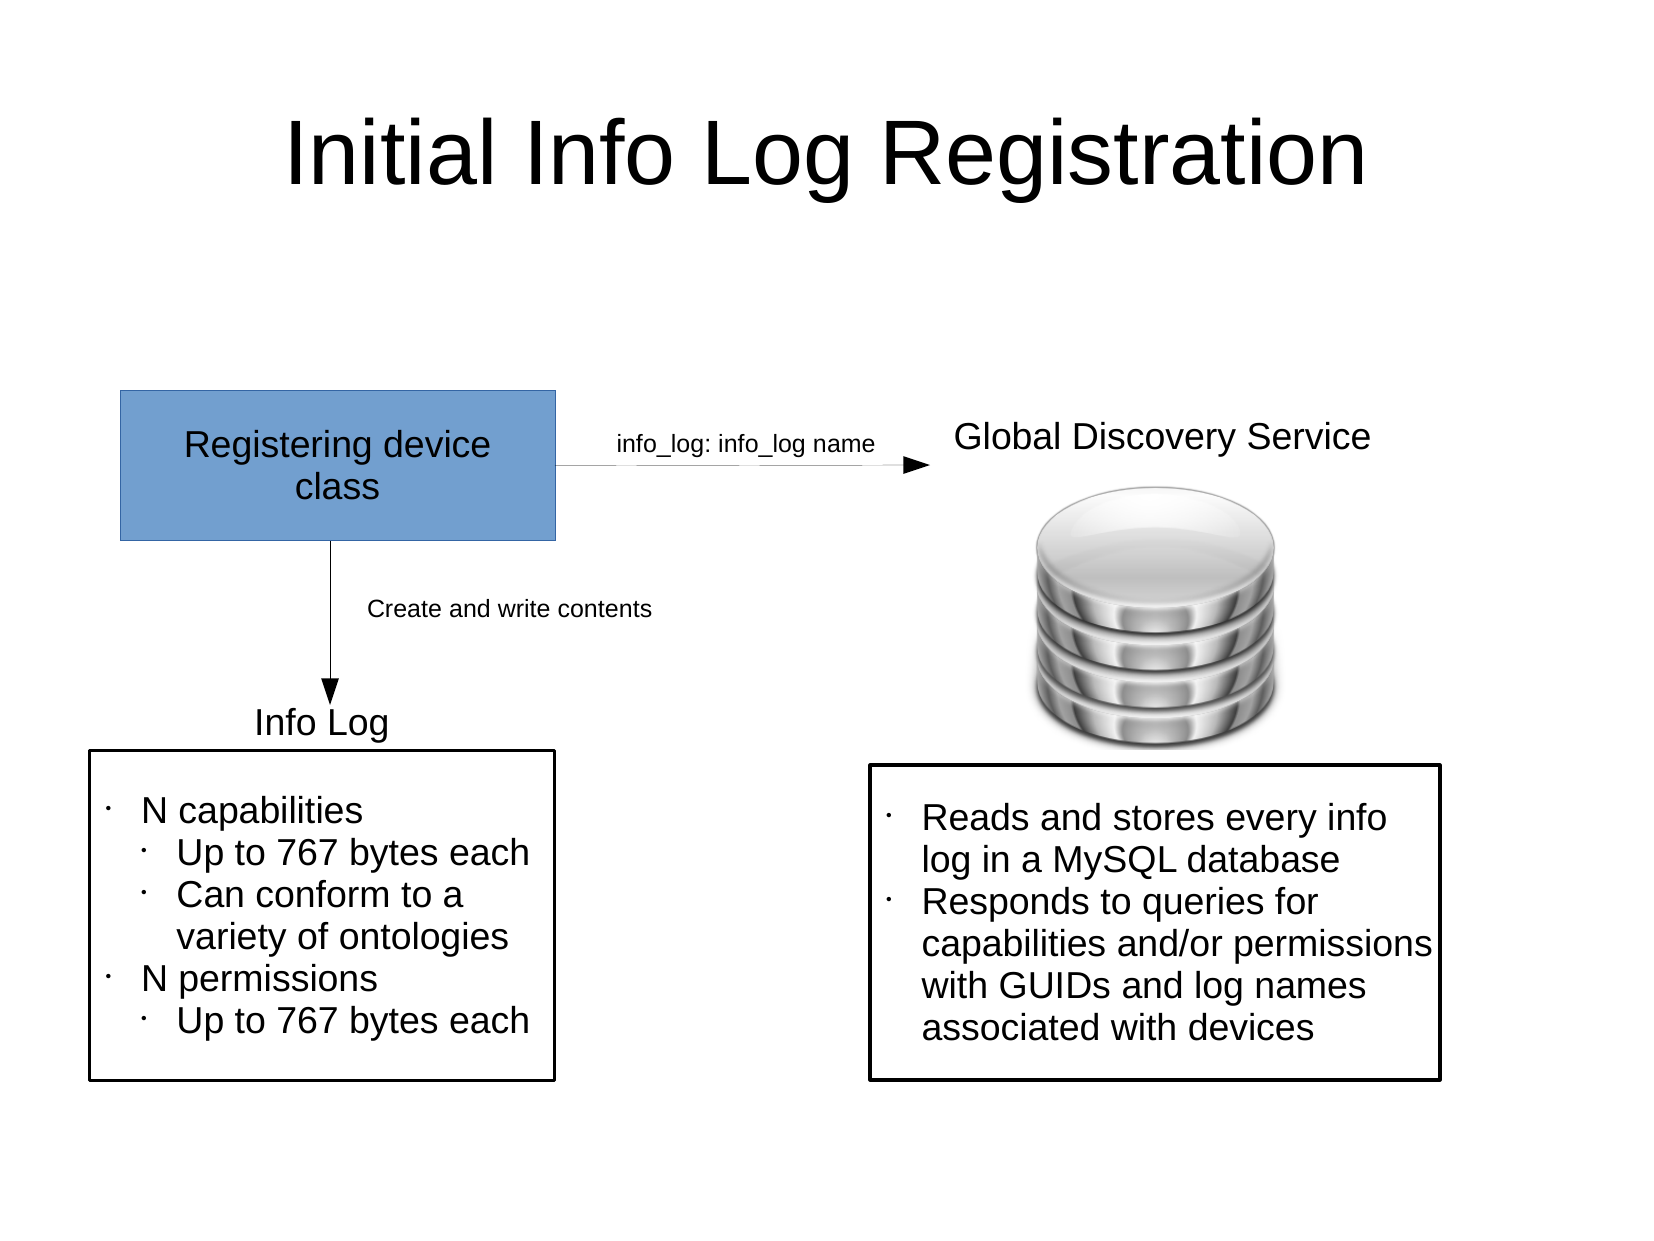

# Initial Info Log Registration
Registering device
class
Global Discovery Service
info_log: info_log name
Create and write contents
Info Log
N capabilities
Up to 767 bytes each
Can conform to a
variety of ontologies
N permissions
Up to 767 bytes each
Reads and stores every info
log in a MySQL database
Responds to queries for
capabilities and/or permissions
with GUIDs and log names
associated with devices